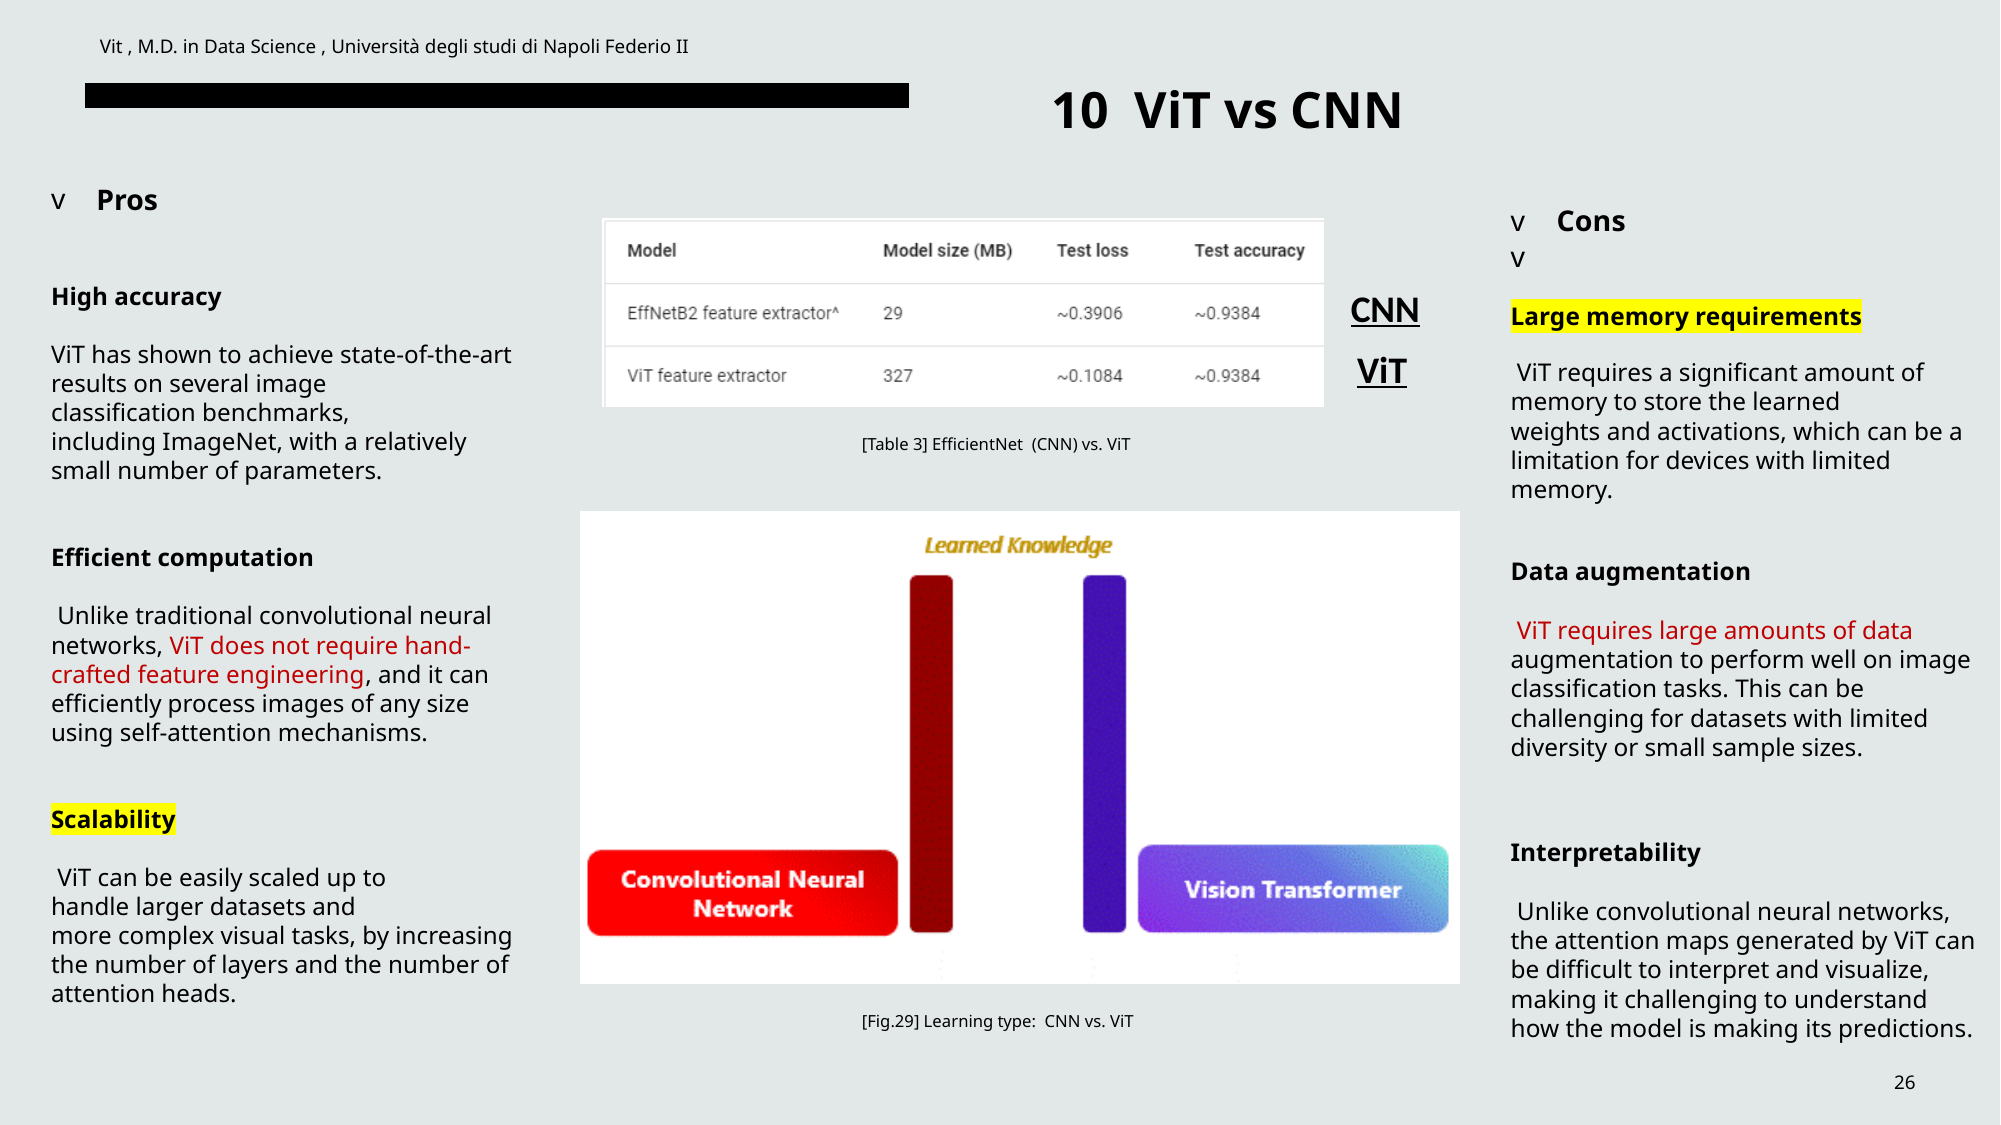

Vit , M.D. in Data Science , Università degli studi di Napoli Federio II
10 ViT vs CNN
Pros
High accuracy
ViT has shown to achieve state-of-the-art results on several image classification benchmarks, including ImageNet, with a relatively small number of parameters.
Efficient computation
 Unlike traditional convolutional neural networks, ViT does not require hand-crafted feature engineering, and it can efficiently process images of any size using self-attention mechanisms.
Scalability
 ViT can be easily scaled up to handle larger datasets and more complex visual tasks, by increasing the number of layers and the number of attention heads.
Cons
Large memory requirements
 ViT requires a significant amount of memory to store the learned weights and activations, which can be a limitation for devices with limited memory.
Data augmentation
 ViT requires large amounts of data augmentation to perform well on image classification tasks. This can be challenging for datasets with limited diversity or small sample sizes.
Interpretability
 Unlike convolutional neural networks, the attention maps generated by ViT can be difficult to interpret and visualize, making it challenging to understand how the model is making its predictions.
CNN
ViT
[Table 3] EfficientNet (CNN) vs. ViT
[Fig.29] Learning type: CNN vs. ViT